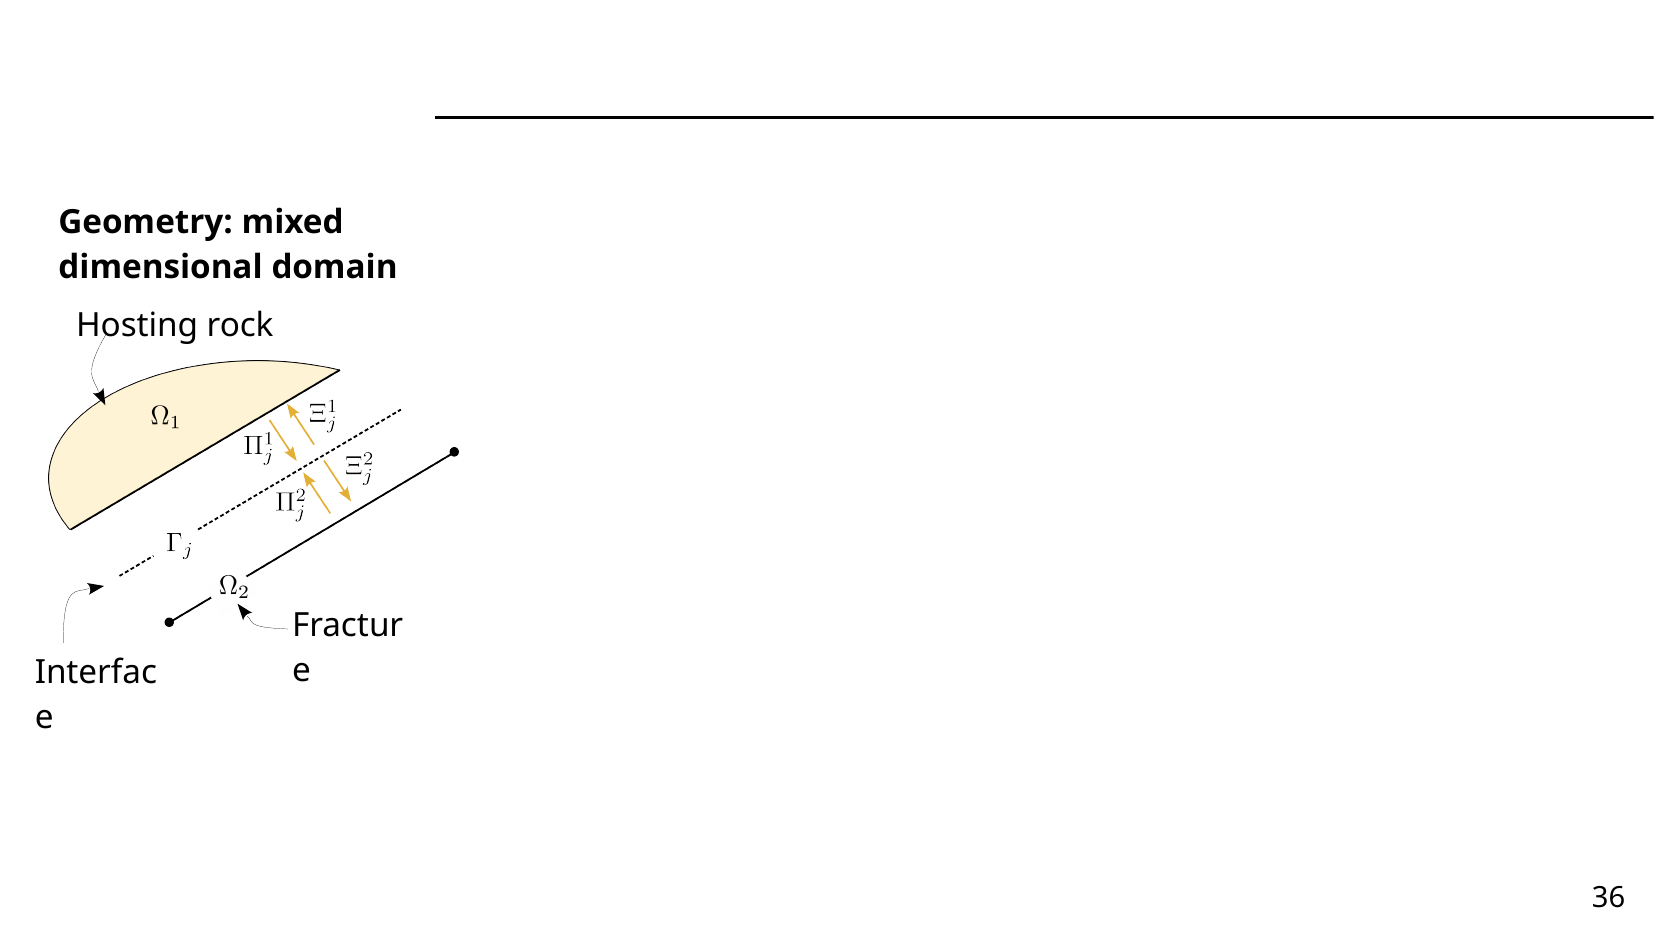

#
Geometry: mixed dimensional domain
Hosting rock
Fracture
Interface